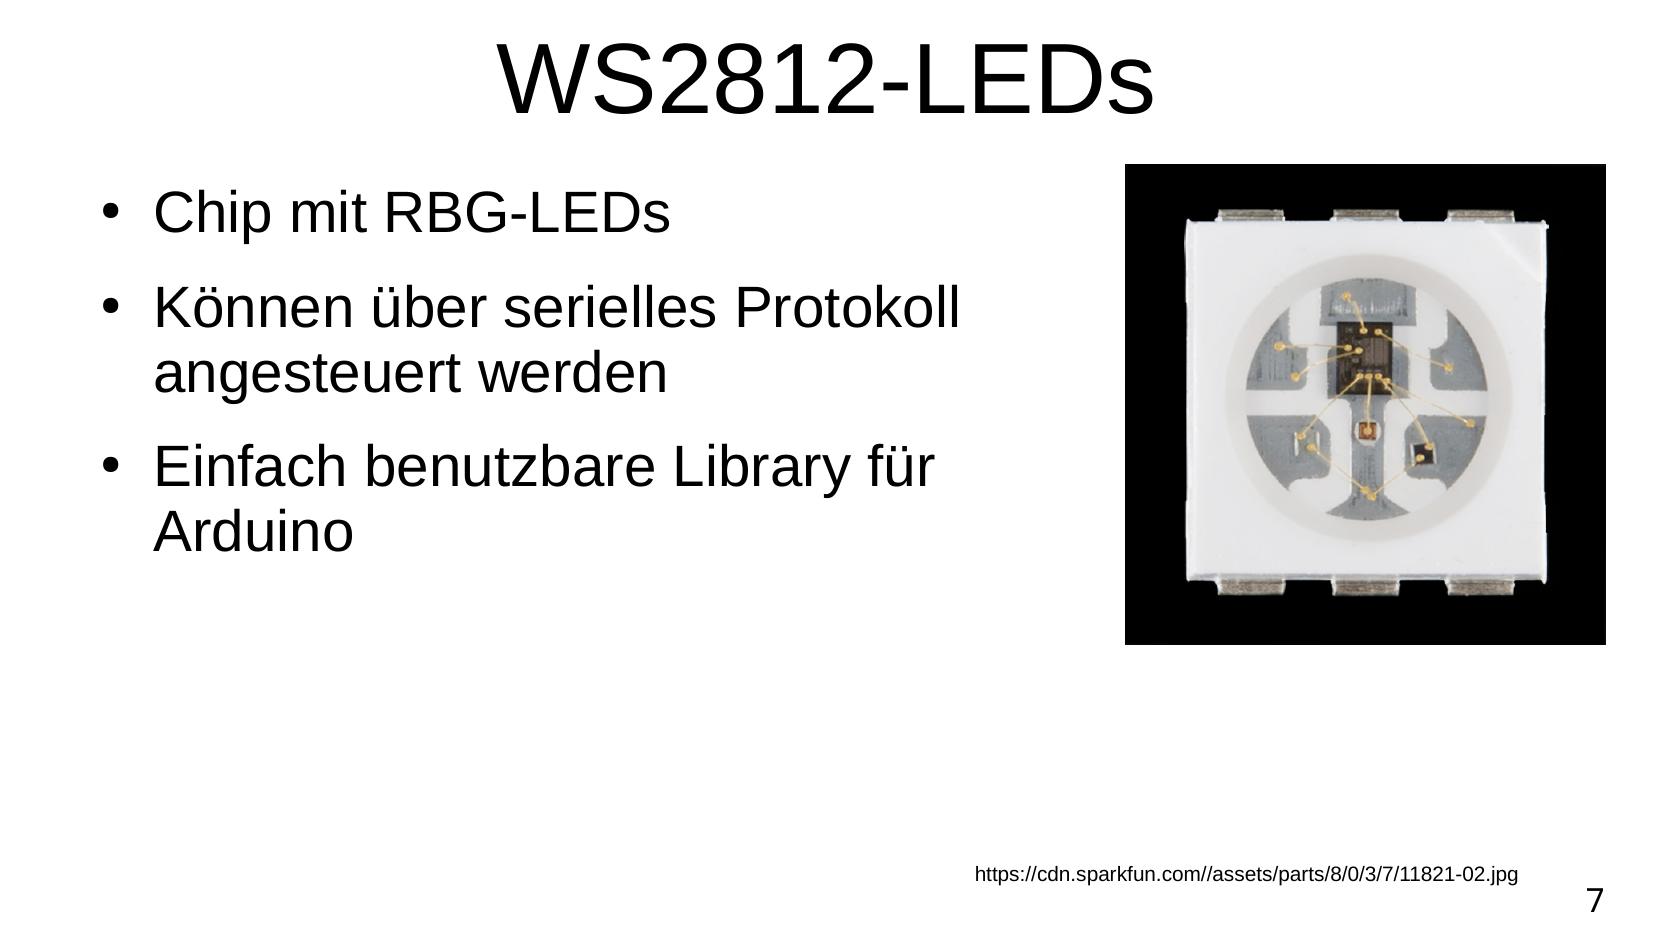

# WS2812-LEDs
Chip mit RBG-LEDs
Können über serielles Protokoll angesteuert werden
Einfach benutzbare Library für Arduino
https://cdn.sparkfun.com//assets/parts/8/0/3/7/11821-02.jpg